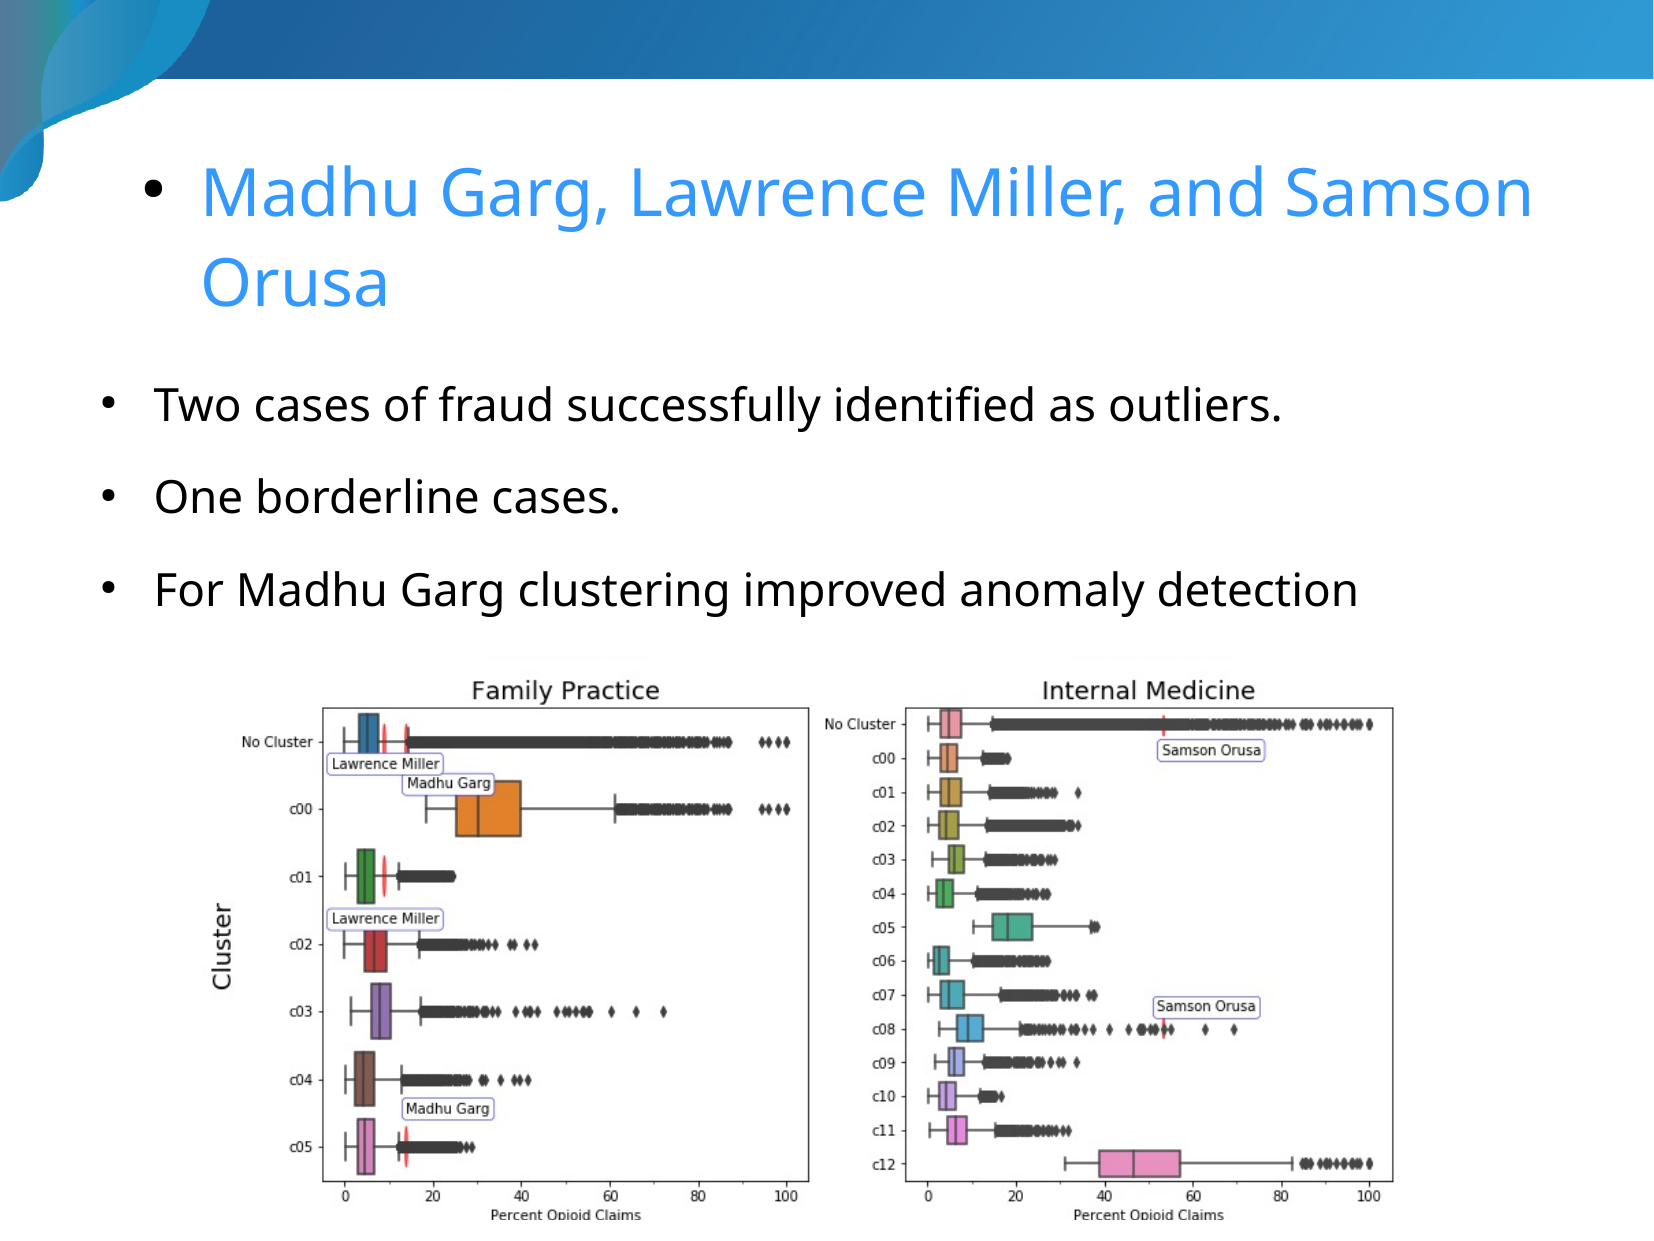

# Madhu Garg, Lawrence Miller, and Samson Orusa
Two cases of fraud successfully identified as outliers.
One borderline cases.
For Madhu Garg clustering improved anomaly detection